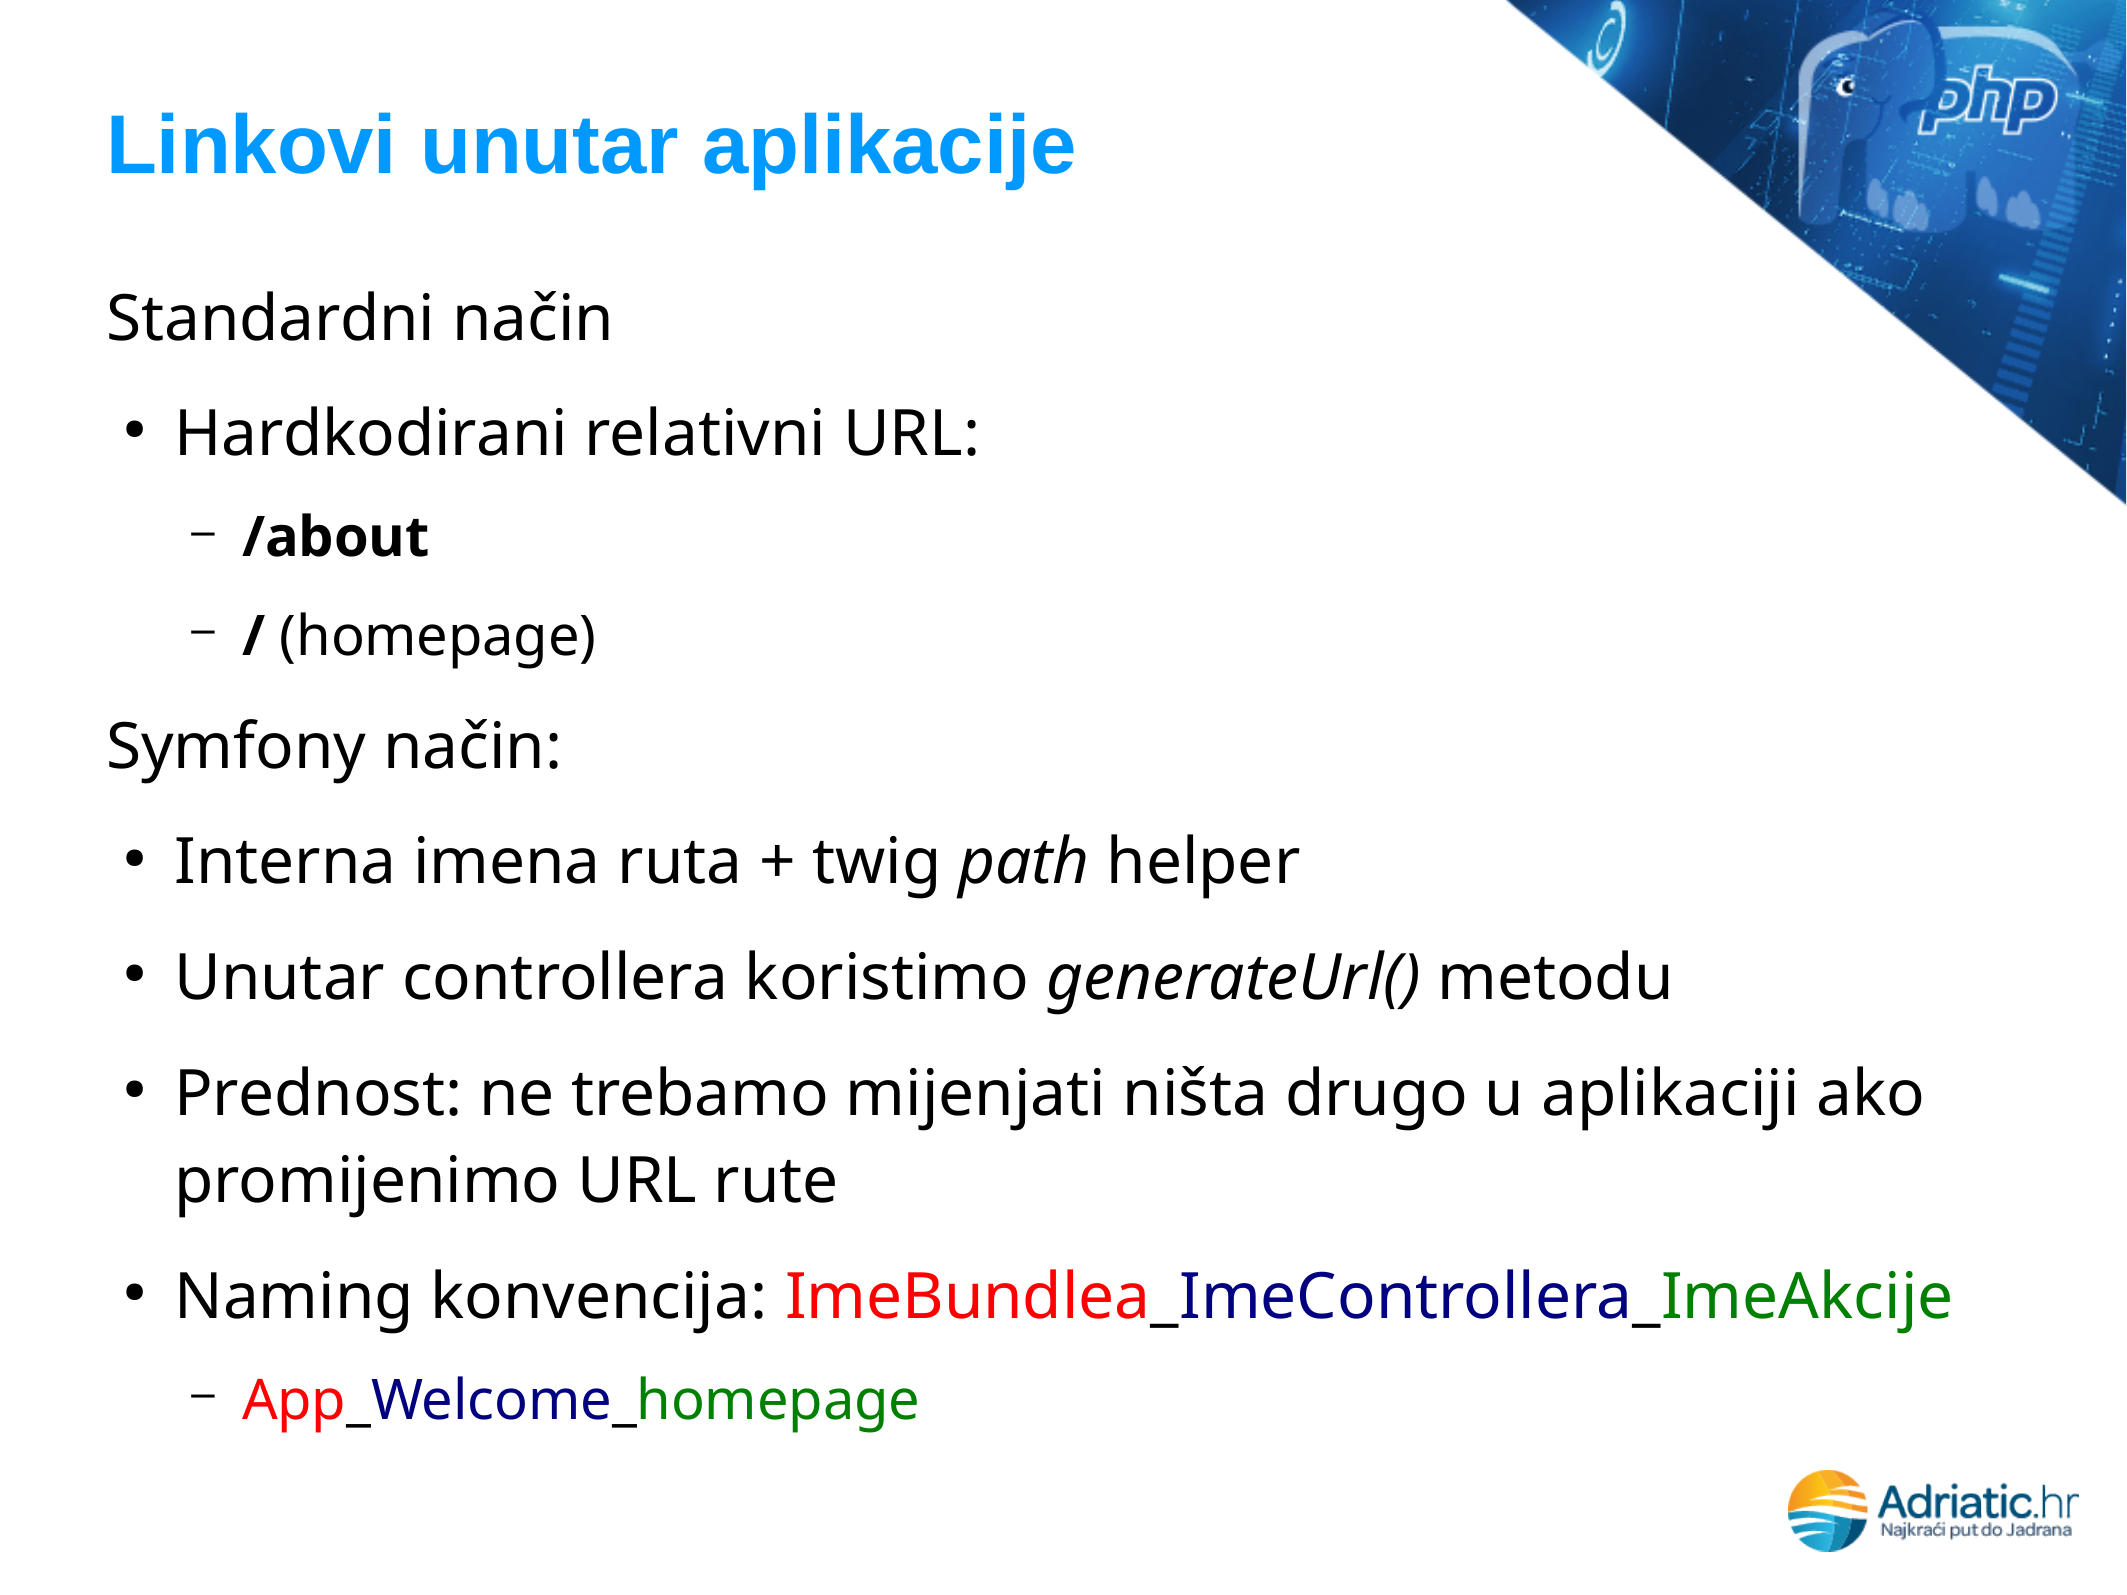

# Linkovi unutar aplikacije
Standardni način
Hardkodirani relativni URL:
/about
/ (homepage)
Symfony način:
Interna imena ruta + twig path helper
Unutar controllera koristimo generateUrl() metodu
Prednost: ne trebamo mijenjati ništa drugo u aplikaciji ako promijenimo URL rute
Naming konvencija: ImeBundlea_ImeControllera_ImeAkcije
App_Welcome_homepage